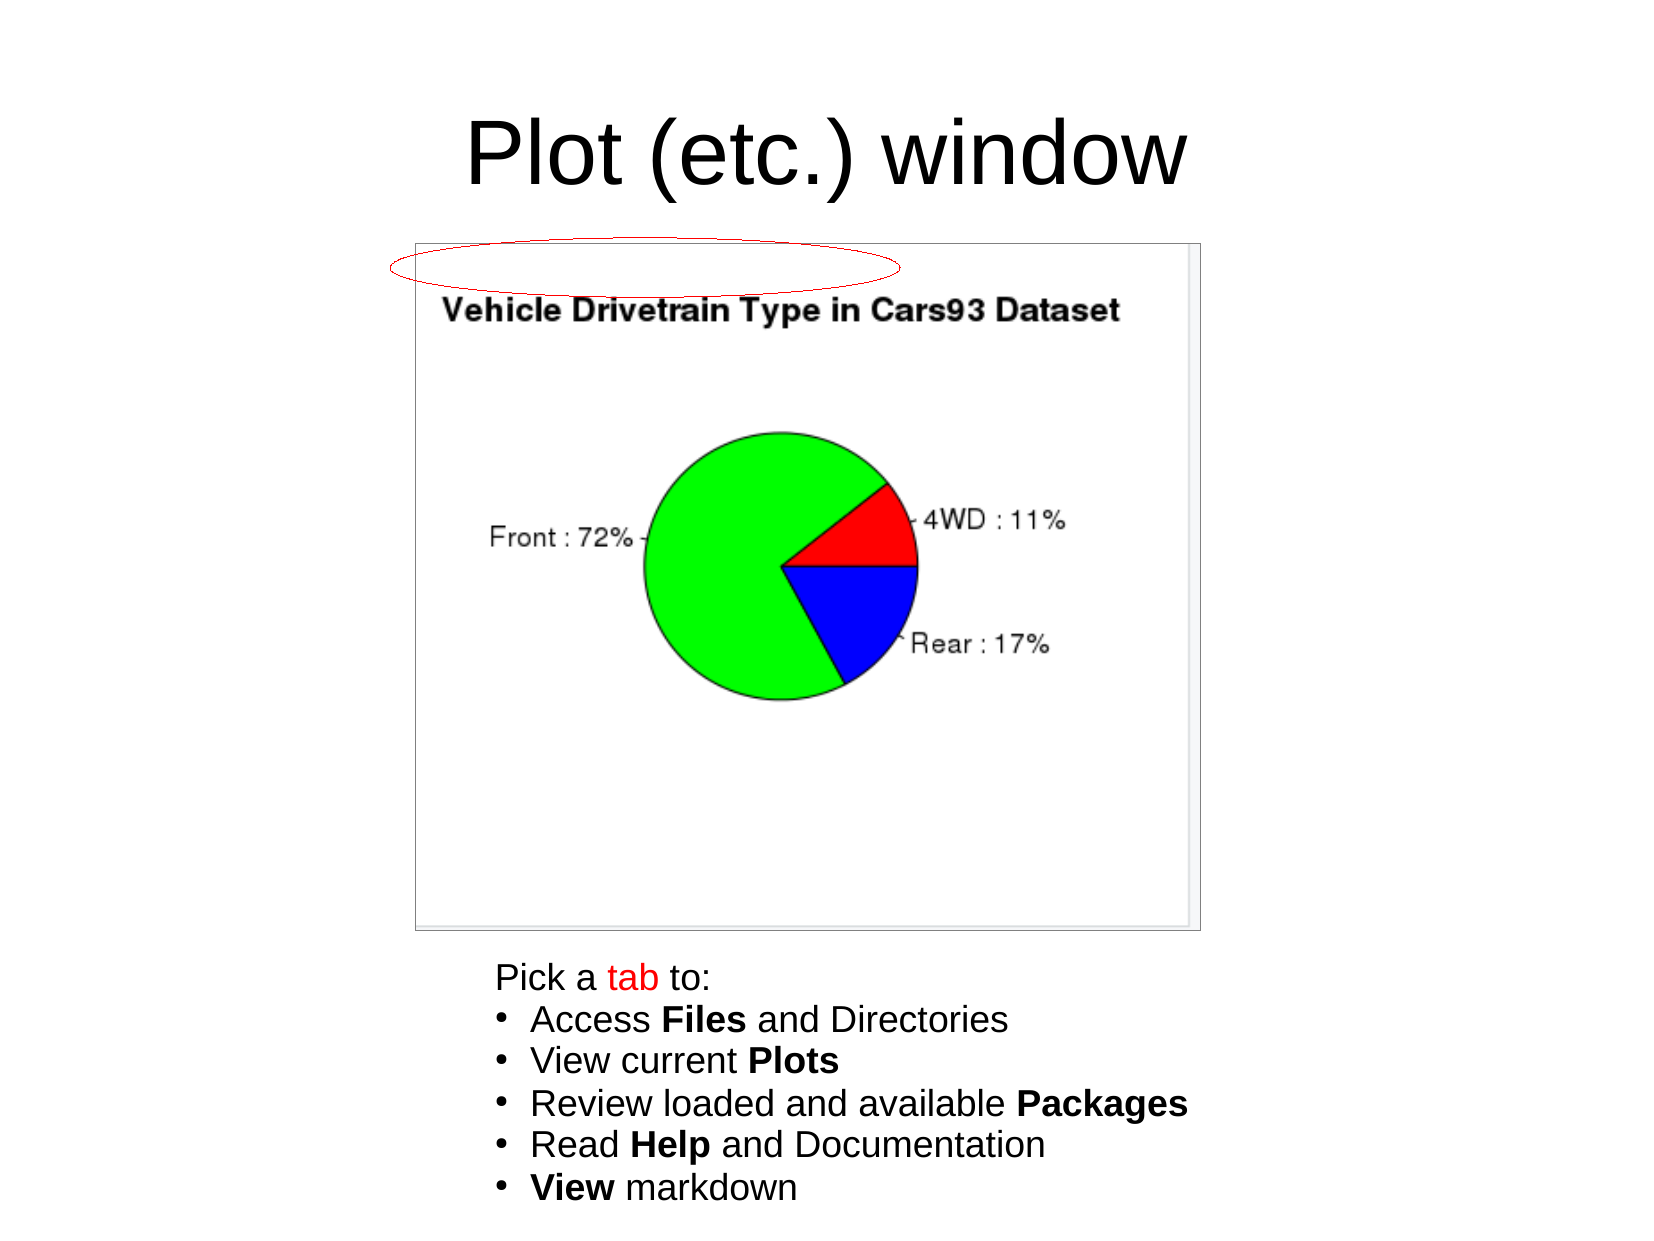

# Plot (etc.) window
Pick a tab to:
Access Files and Directories
View current Plots
Review loaded and available Packages
Read Help and Documentation
View markdown